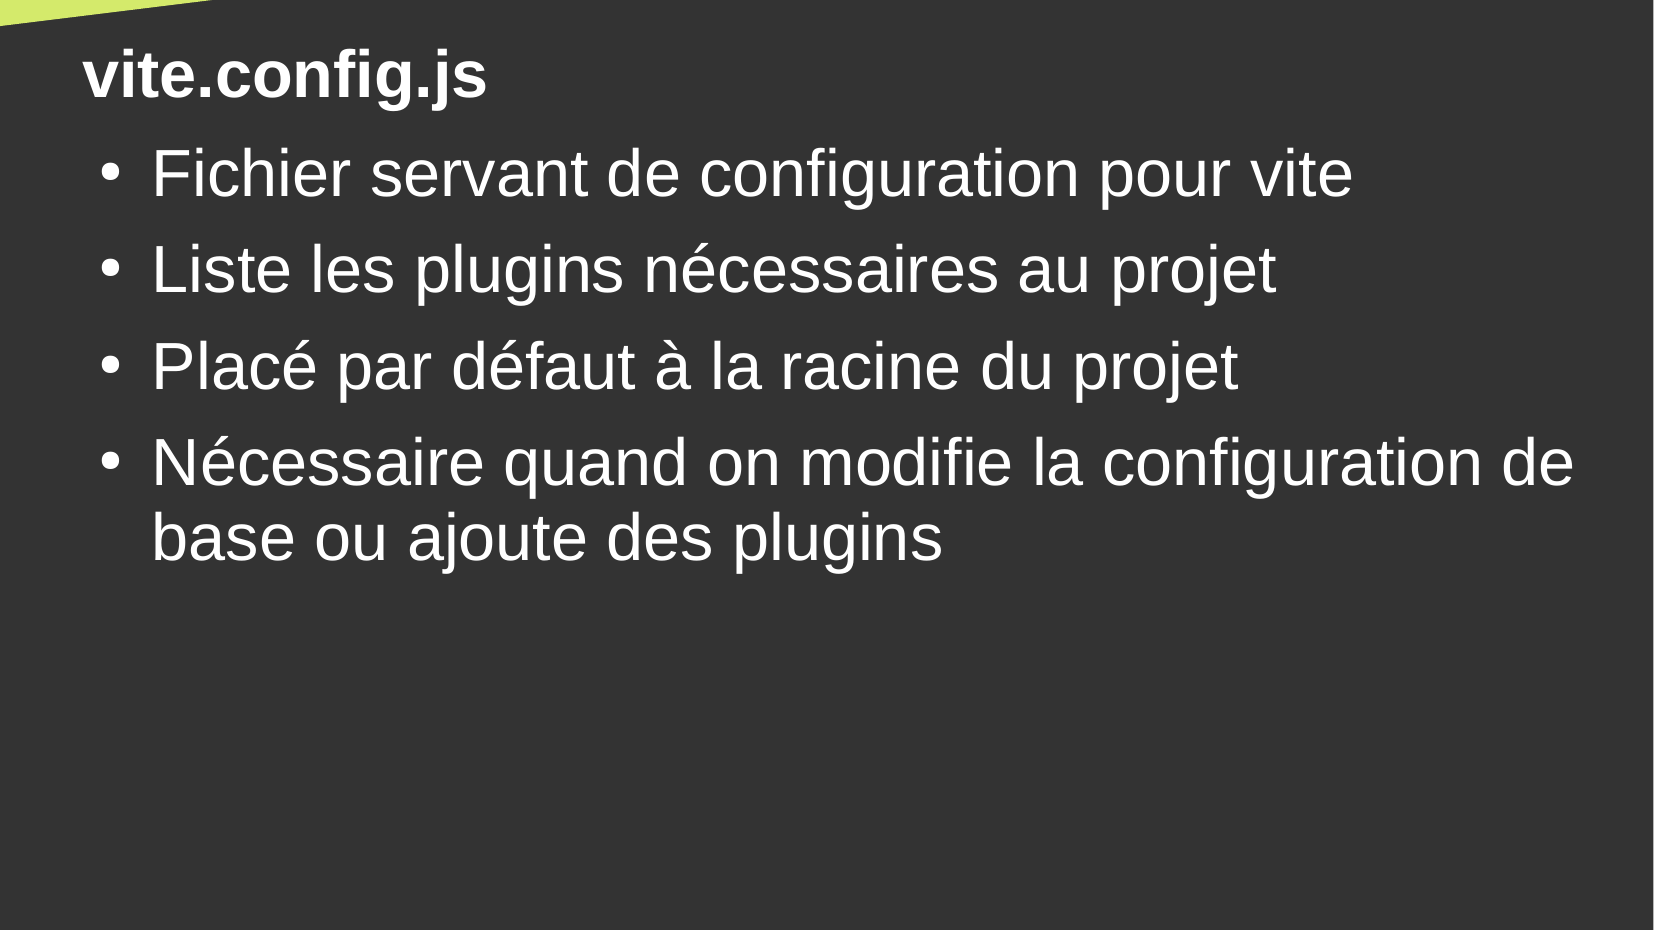

# vite.config.js
Fichier servant de configuration pour vite
Liste les plugins nécessaires au projet
Placé par défaut à la racine du projet
Nécessaire quand on modifie la configuration de base ou ajoute des plugins